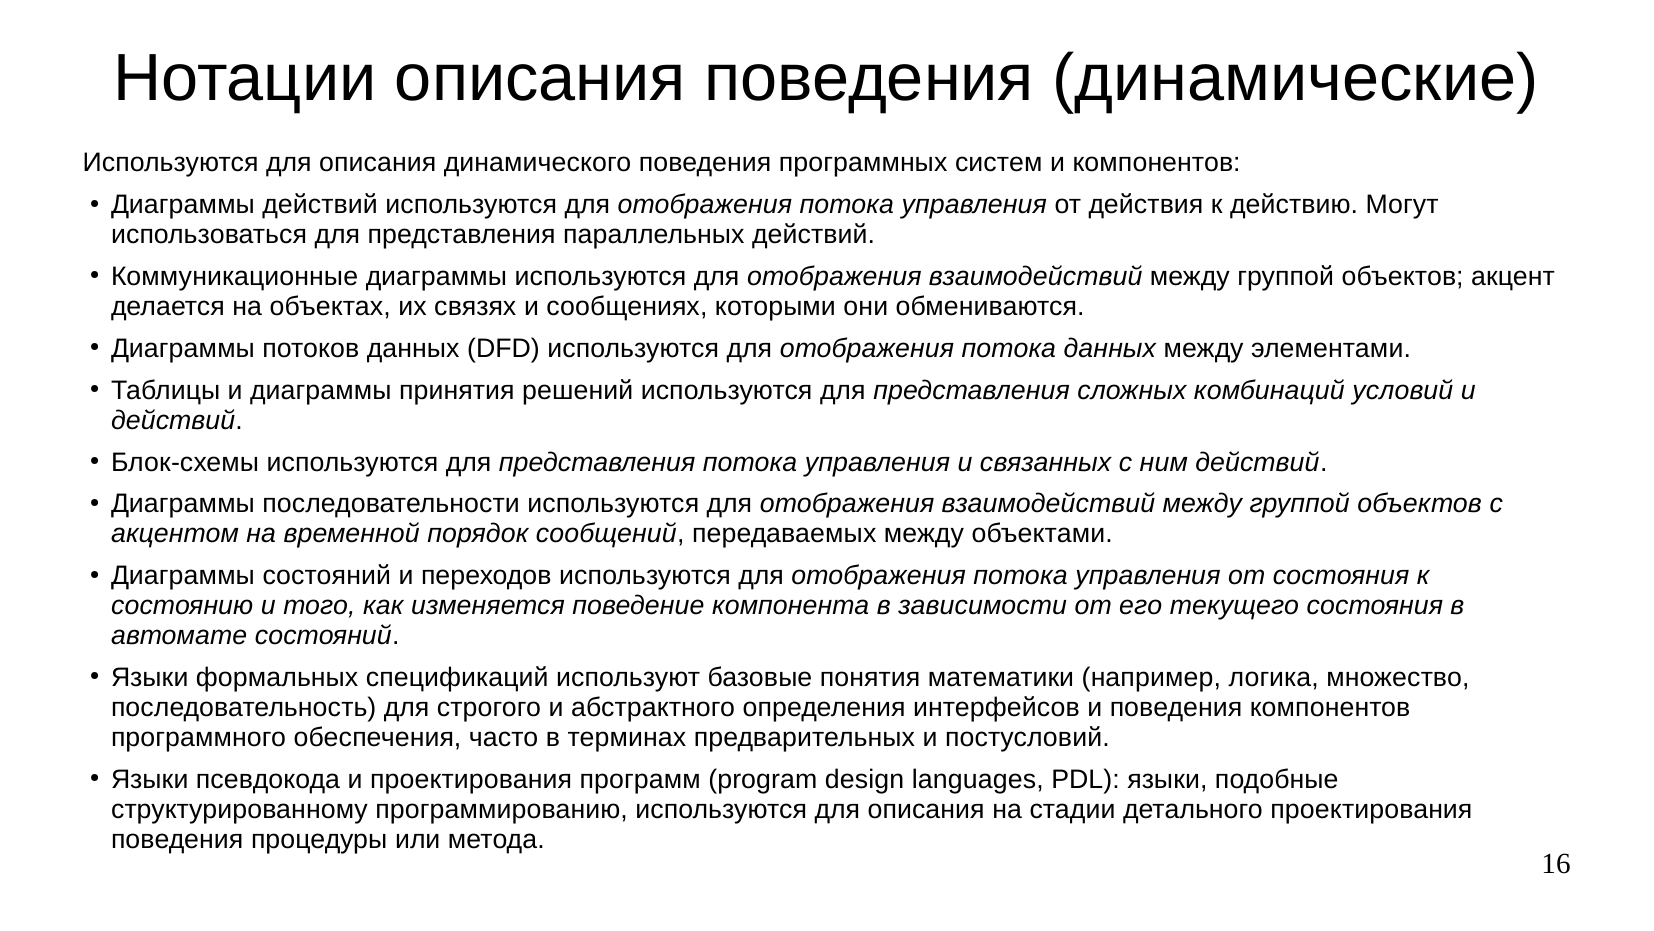

# Нотации описания поведения (динамические)
Используются для описания динамического поведения программных систем и компонентов:
Диаграммы действий используются для отображения потока управления от действия к действию. Могут использоваться для представления параллельных действий.
Коммуникационные диаграммы используются для отображения взаимодействий между группой объектов; акцент делается на объектах, их связях и сообщениях, которыми они обмениваются.
Диаграммы потоков данных (DFD) используются для отображения потока данных между элементами.
Таблицы и диаграммы принятия решений используются для представления сложных комбинаций условий и действий.
Блок-схемы используются для представления потока управления и связанных с ним действий.
Диаграммы последовательности используются для отображения взаимодействий между группой объектов с акцентом на временной порядок сообщений, передаваемых между объектами.
Диаграммы состояний и переходов используются для отображения потока управления от состояния к состоянию и того, как изменяется поведение компонента в зависимости от его текущего состояния в автомате состояний.
Языки формальных спецификаций используют базовые понятия математики (например, логика, множество, последовательность) для строгого и абстрактного определения интерфейсов и поведения компонентов программного обеспечения, часто в терминах предварительных и постусловий.
Языки псевдокода и проектирования программ (program design languages, PDL): языки, подобные структурированному программированию, используются для описания на стадии детального проектирования поведения процедуры или метода.
16